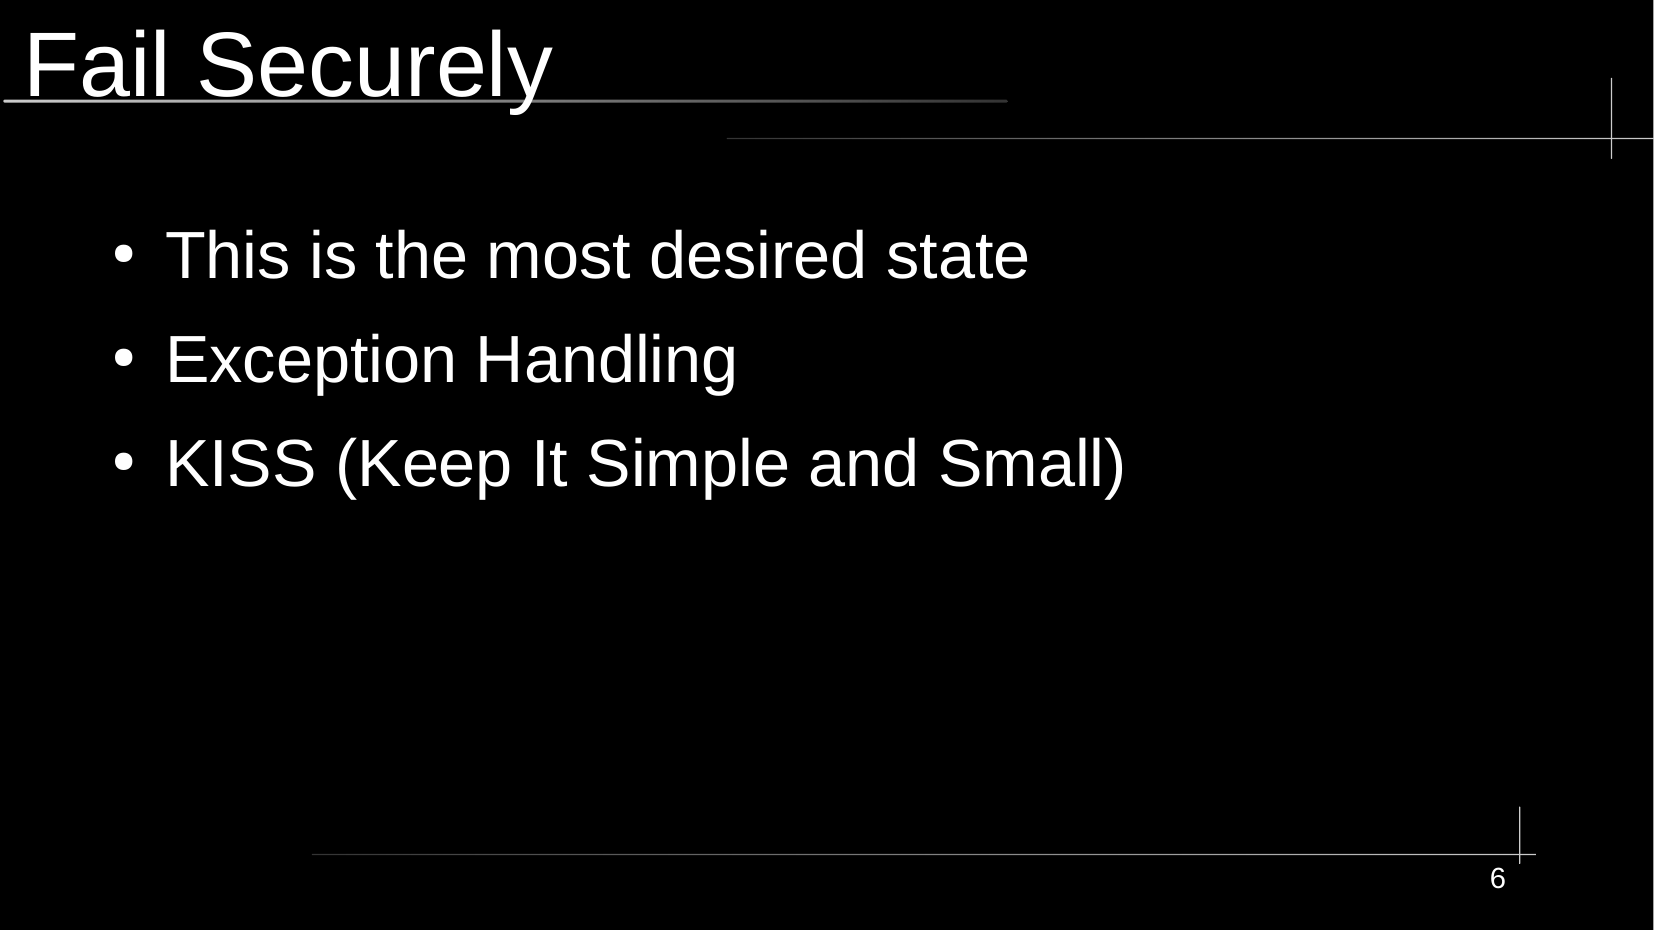

# Fail Securely
This is the most desired state
Exception Handling
KISS (Keep It Simple and Small)
6